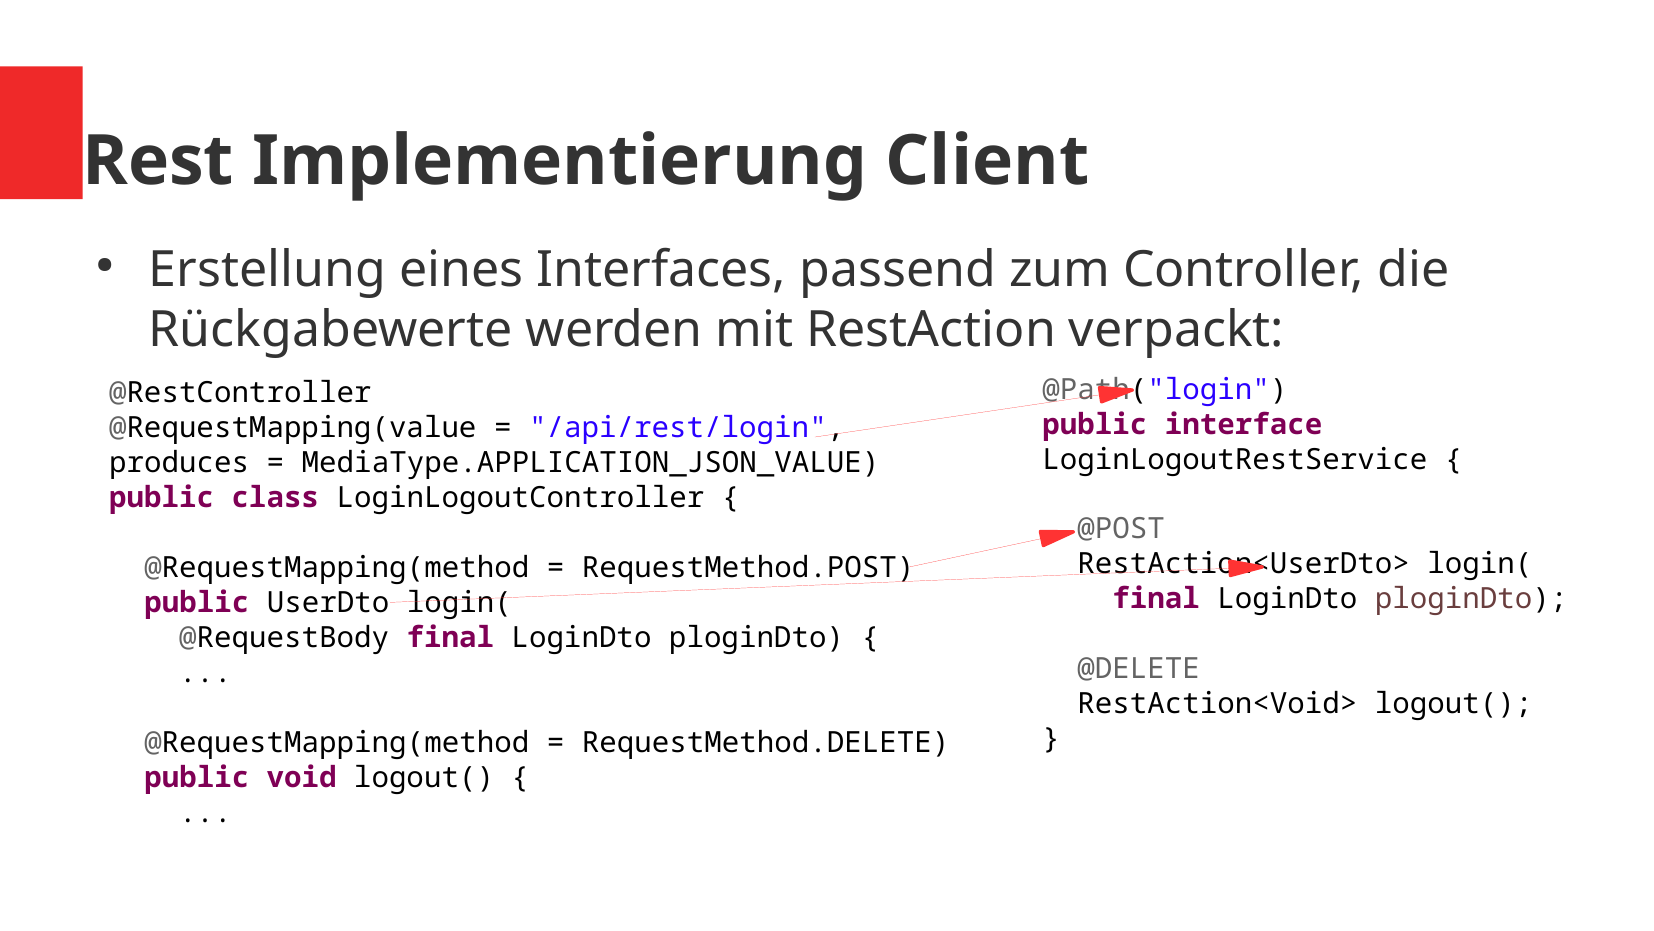

# Rest Implementierung Client
Erstellung eines Interfaces, passend zum Controller, die Rückgabewerte werden mit RestAction verpackt:
@Path("login")
public interface LoginLogoutRestService {
 @POST
 RestAction<UserDto> login(
 final LoginDto ploginDto);
 @DELETE
 RestAction<Void> logout();
}
@RestController
@RequestMapping(value = "/api/rest/login", produces = MediaType.APPLICATION_JSON_VALUE)
public class LoginLogoutController {
 @RequestMapping(method = RequestMethod.POST)
 public UserDto login(
 @RequestBody final LoginDto ploginDto) {
 ...
 @RequestMapping(method = RequestMethod.DELETE)
 public void logout() {
 ...